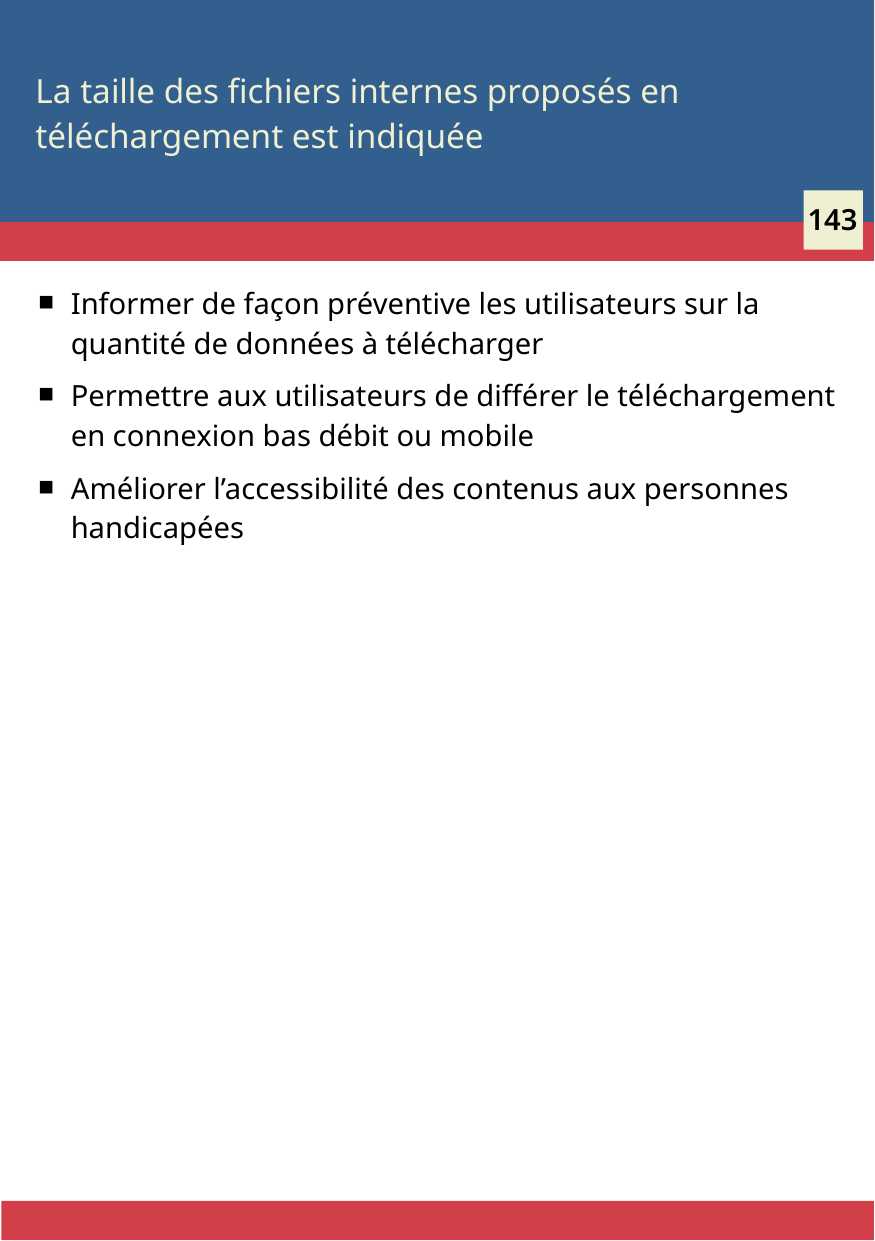

# La taille des fichiers internes proposés en téléchargement est indiquée
143
Informer de façon préventive les utilisateurs sur la quantité de données à télécharger
Permettre aux utilisateurs de différer le téléchargement en connexion bas débit ou mobile
Améliorer l’accessibilité des contenus aux personnes handicapées